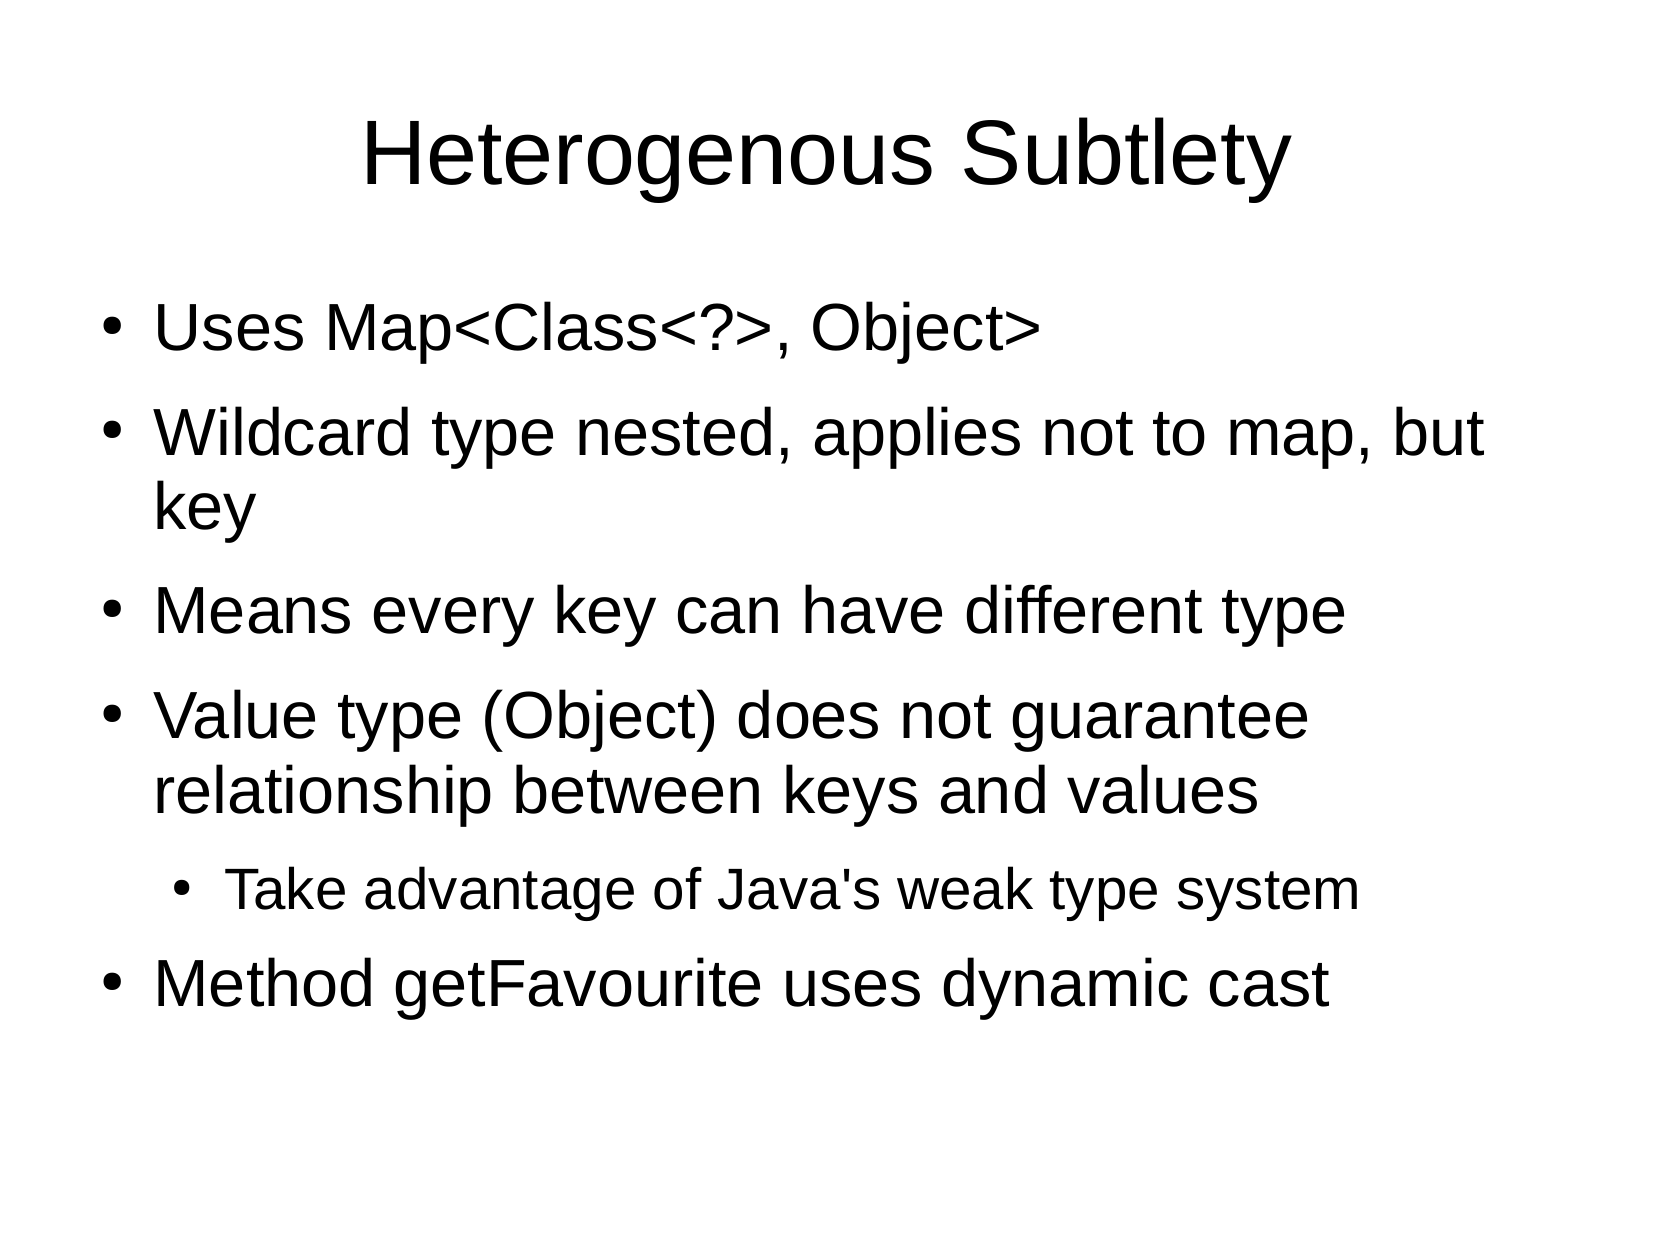

# Heterogenous Subtlety
Uses Map<Class<?>, Object>
Wildcard type nested, applies not to map, but key
Means every key can have different type
Value type (Object) does not guarantee relationship between keys and values
Take advantage of Java's weak type system
Method getFavourite uses dynamic cast